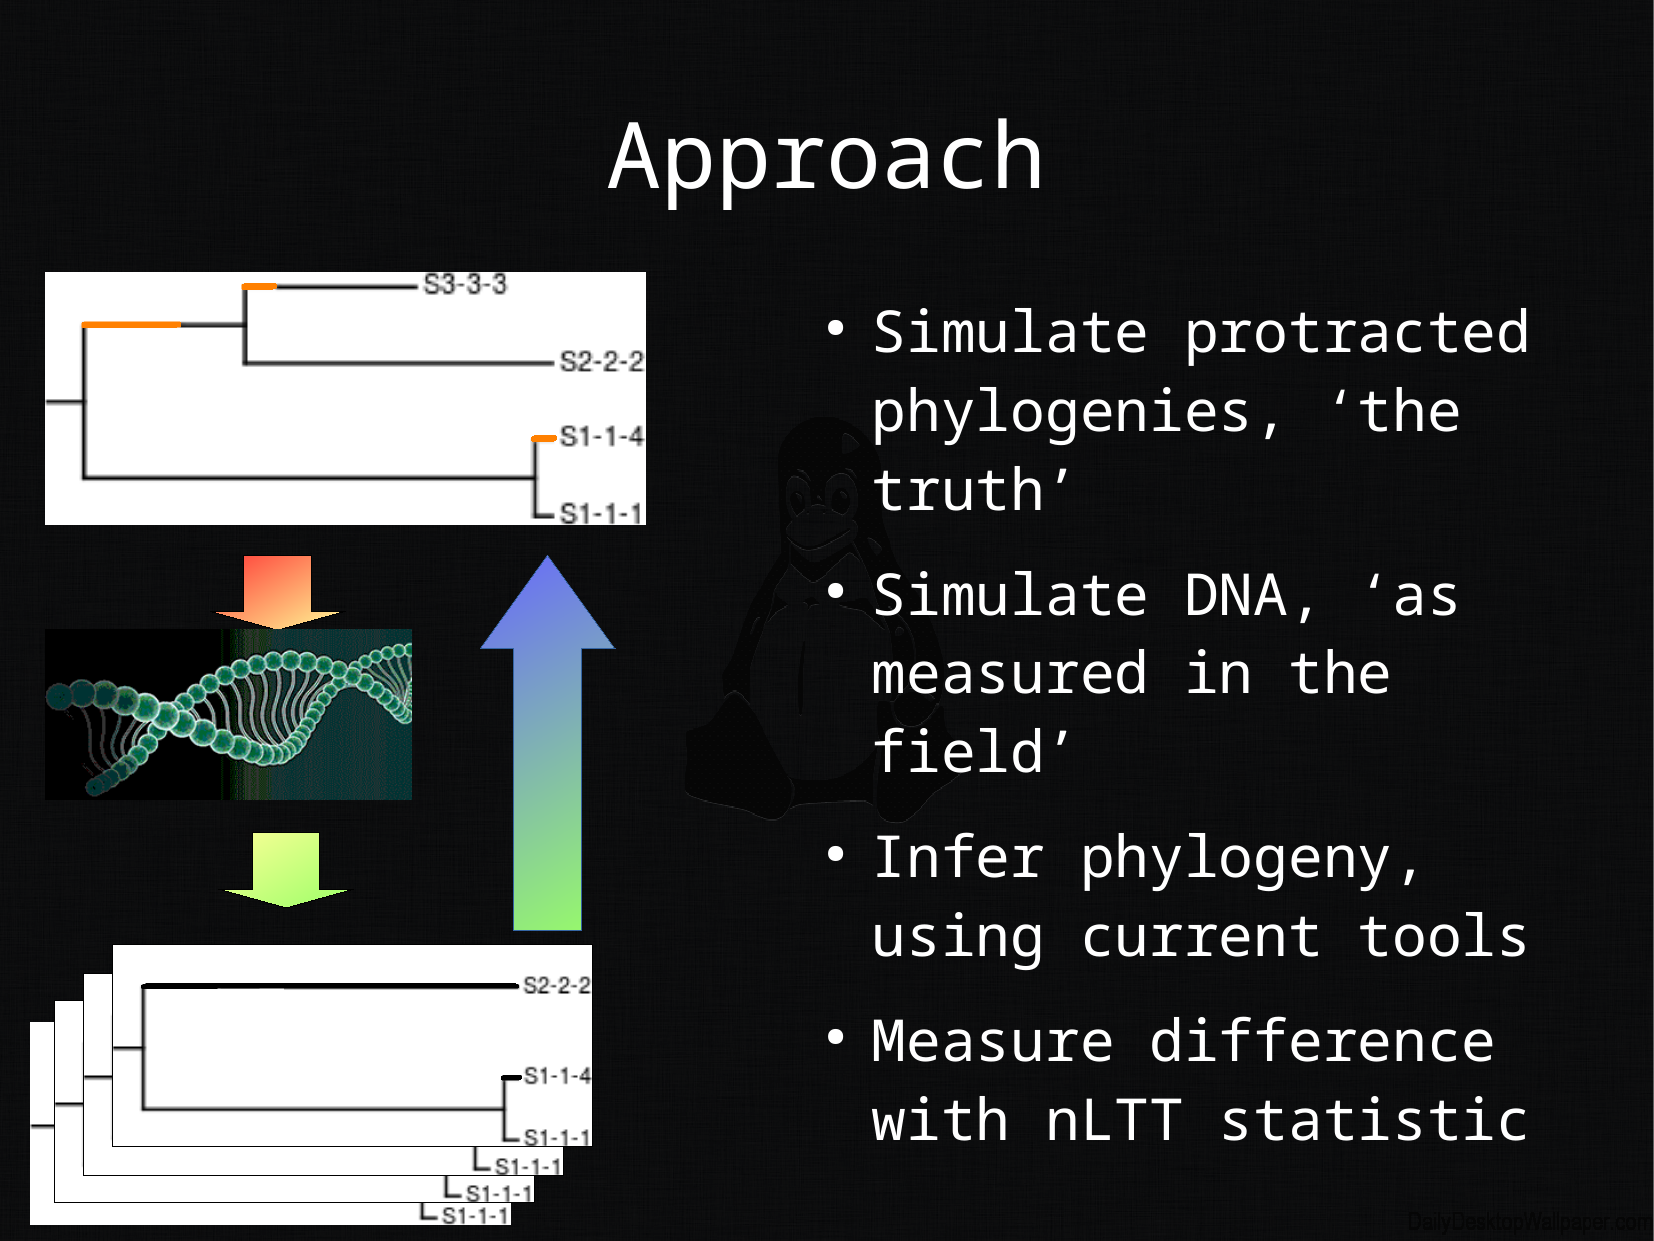

# Approach
Simulate protracted phylogenies, ‘the truth’
Simulate DNA, ‘as measured in the field’
Infer phylogeny, using current tools
Measure difference with nLTT statistic